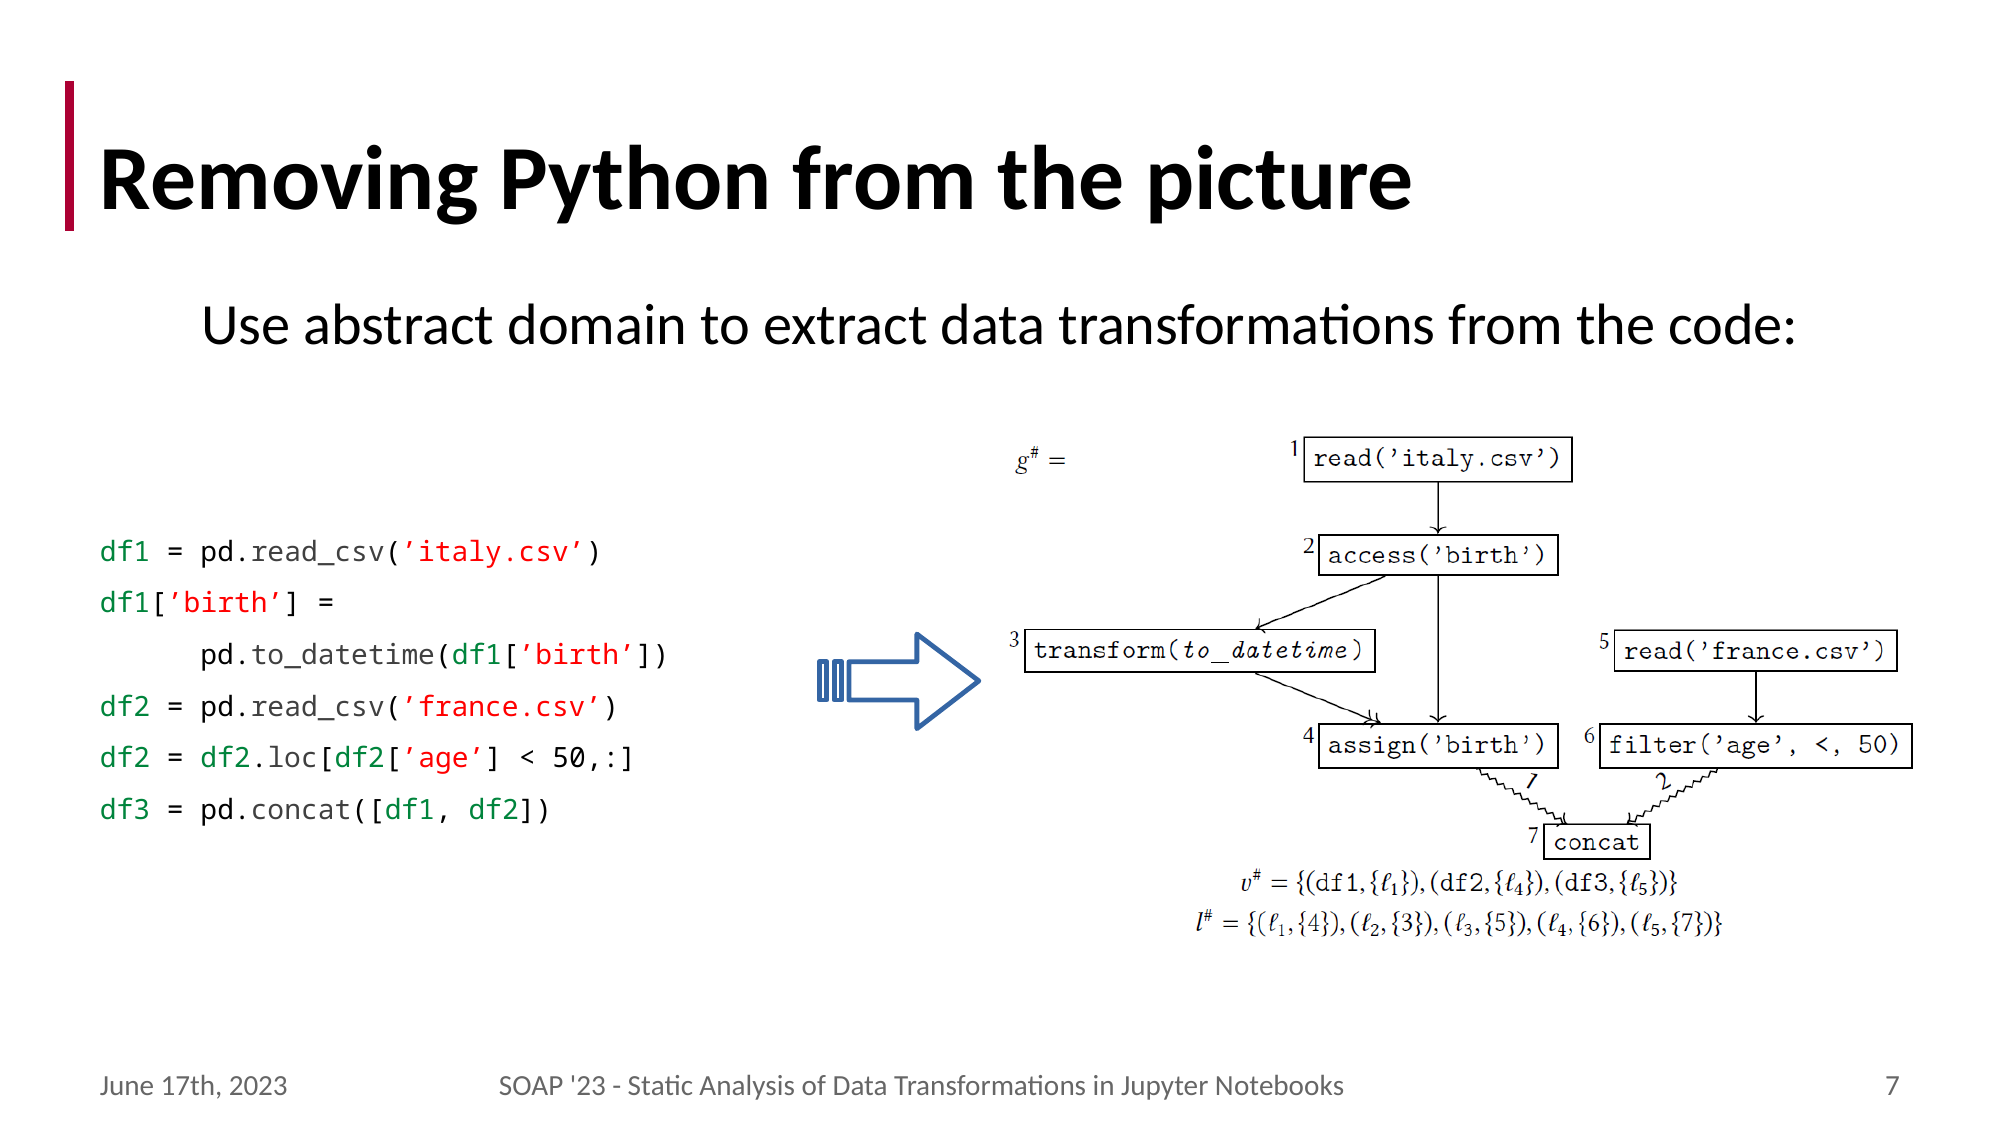

Removing Python from the picture
# Use abstract domain to extract data transformations from the code:
df1 = pd.read_csv(’italy.csv’)
df1[’birth’] =
 pd.to_datetime(df1[’birth’])
df2 = pd.read_csv(’france.csv’)
df2 = df2.loc[df2[’age’] < 50,:]
df3 = pd.concat([df1, df2])
June 17th, 2023
SOAP '23 - Static Analysis of Data Transformations in Jupyter Notebooks
7